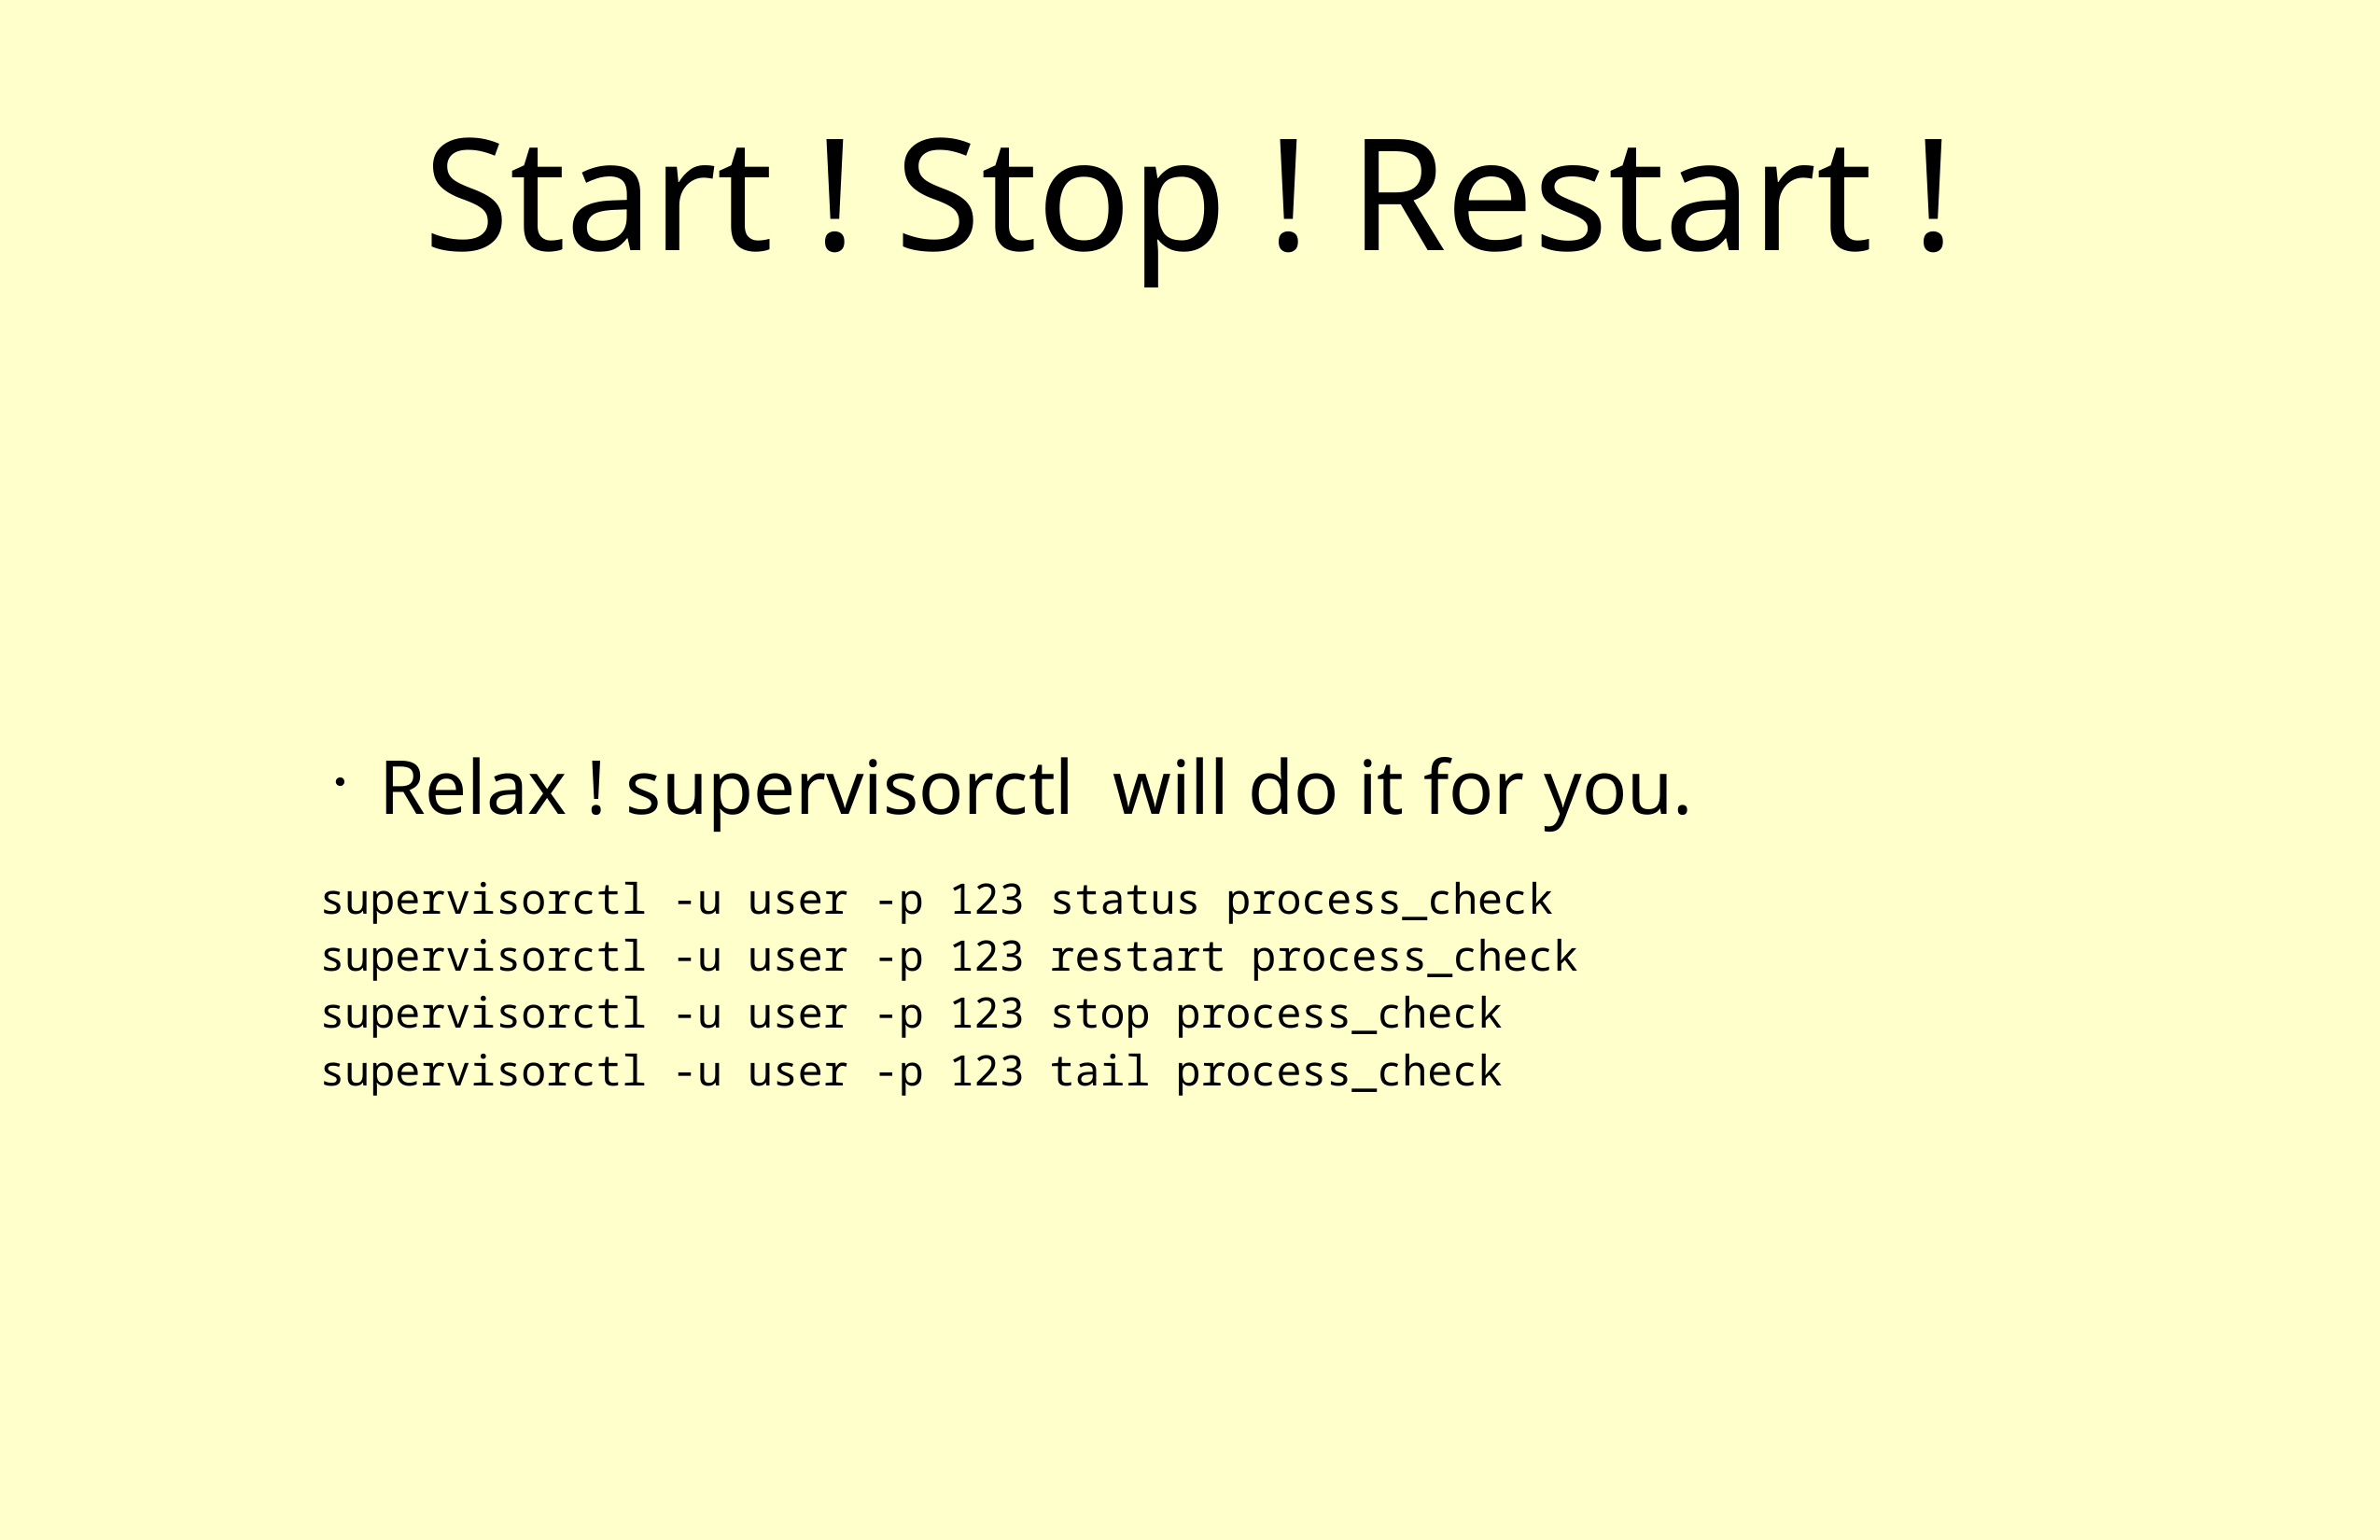

# Start ! Stop ! Restart !
Relax ! supervisorctl will do it for you.
supervisorctl -u user -p 123 status process_check
supervisorctl -u user -p 123 restart process_check
supervisorctl -u user -p 123 stop process_check
supervisorctl -u user -p 123 tail process_check